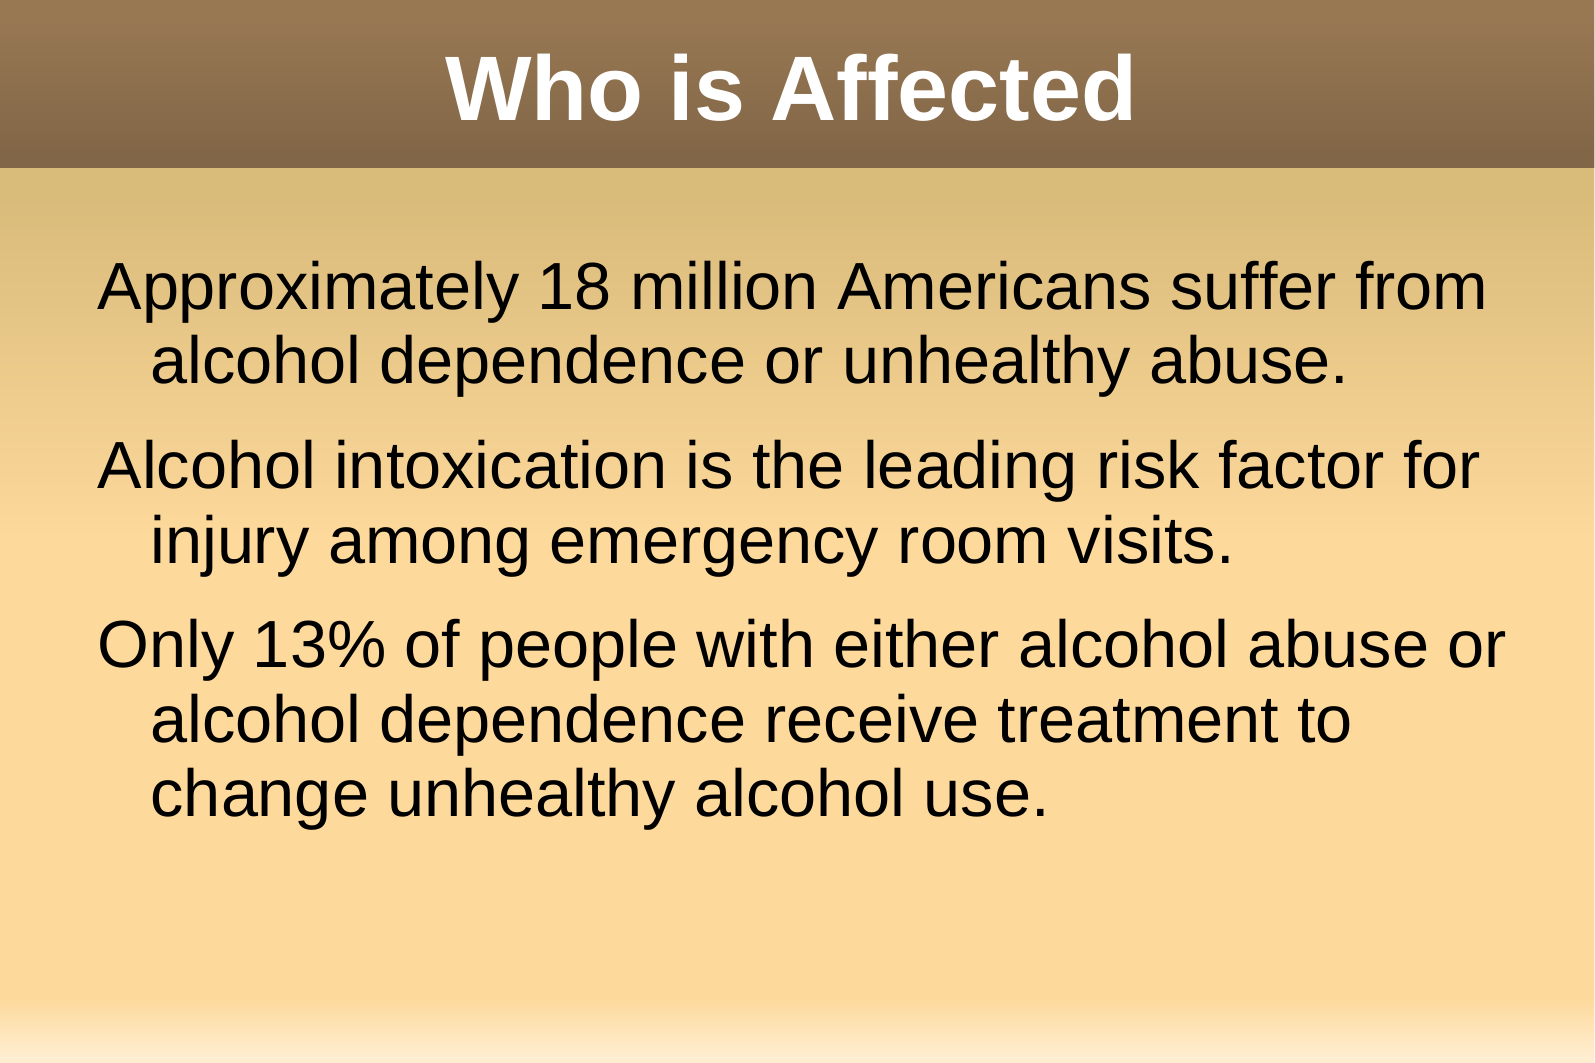

# Who is Affected
Approximately 18 million Americans suffer from alcohol dependence or unhealthy abuse.
Alcohol intoxication is the leading risk factor for injury among emergency room visits.
Only 13% of people with either alcohol abuse or alcohol dependence receive treatment to change unhealthy alcohol use.